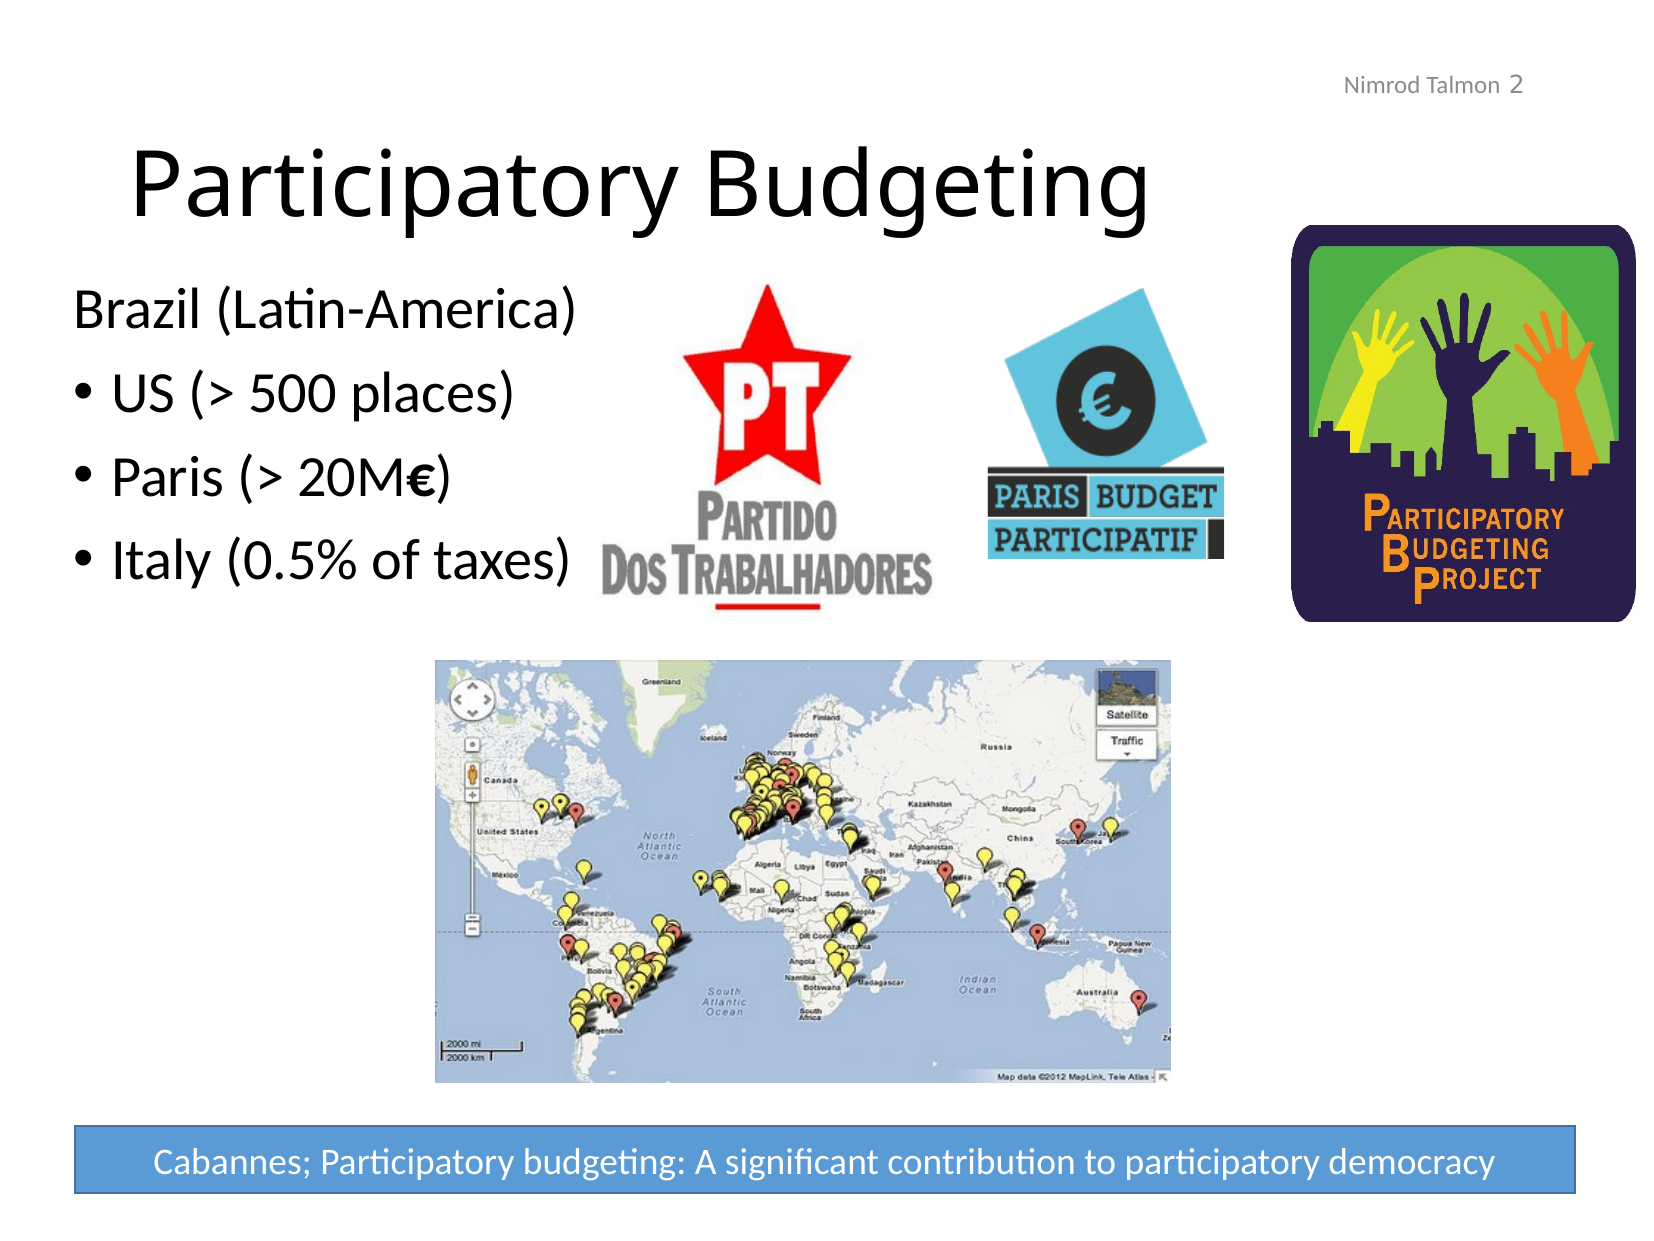

 Nimrod Talmon
# Participatory Budgeting
Brazil (Latin-America)
US (> 500 places)
Paris (> 20M€)
Italy (0.5% of taxes)
Cabannes; Participatory budgeting: A significant contribution to participatory democracy